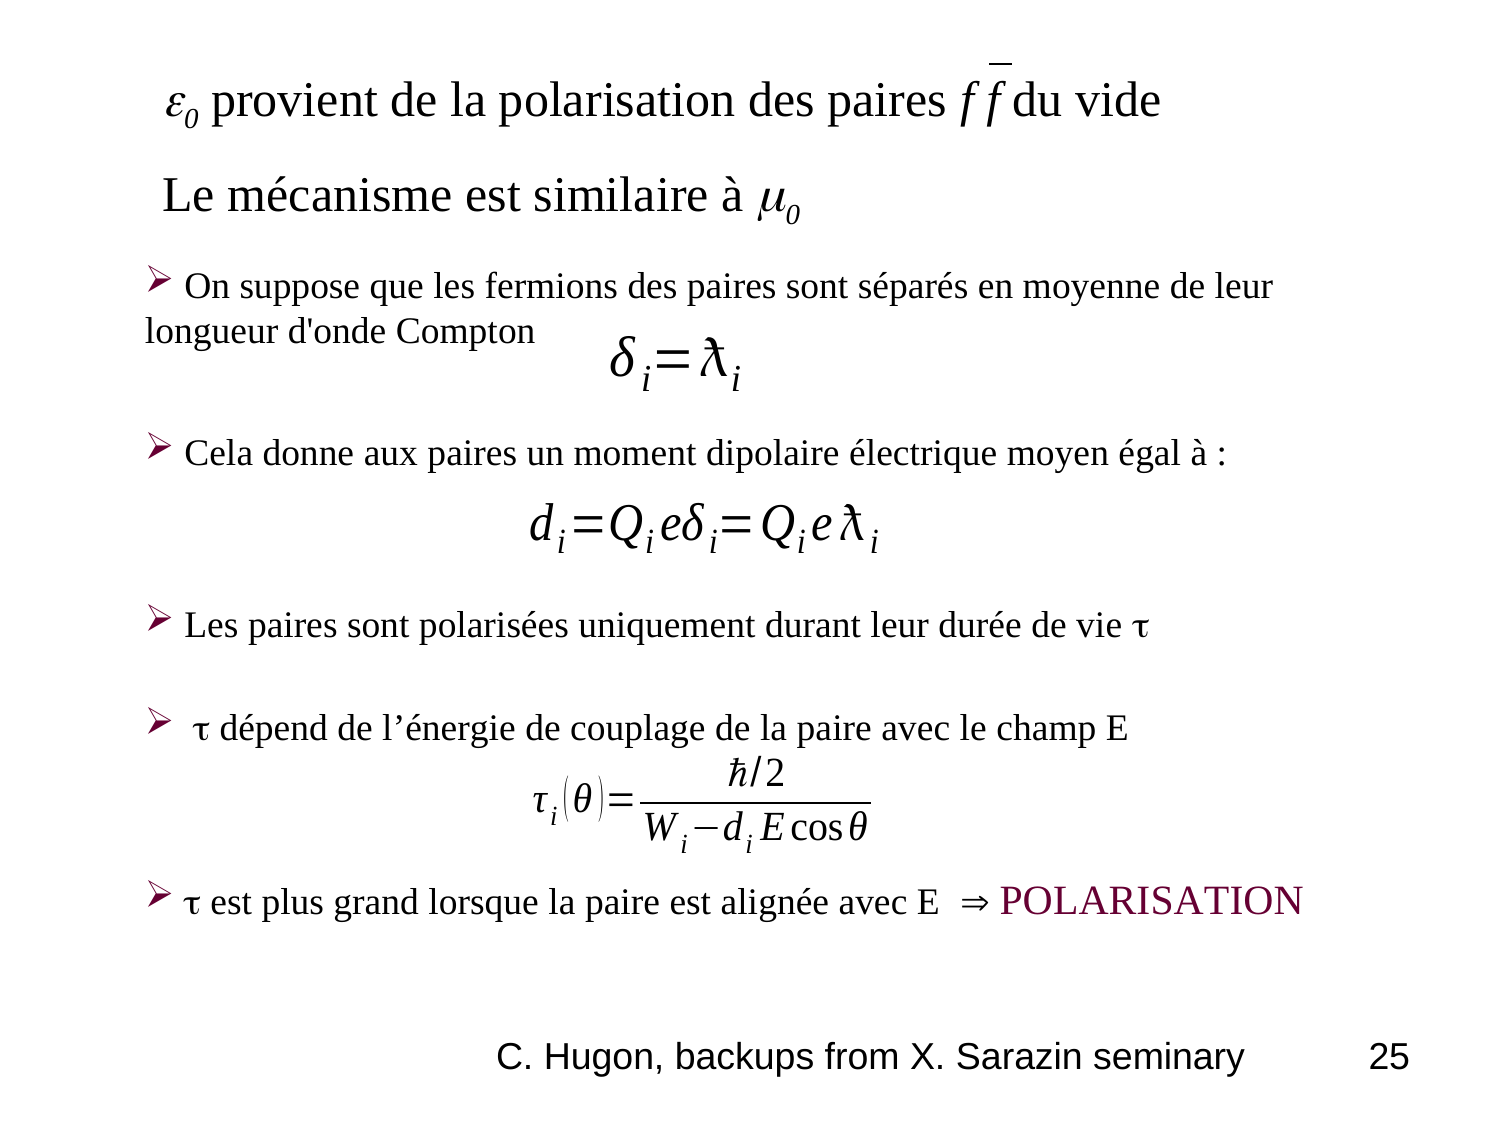

0 provient de la polarisation des paires f f du vide
Le mécanisme est similaire à 0
 On suppose que les fermions des paires sont séparés en moyenne de leur longueur d'onde Compton
 Cela donne aux paires un moment dipolaire électrique moyen égal à :
 Les paires sont polarisées uniquement durant leur durée de vie 
 dépend de l’énergie de couplage de la paire avec le champ E
  est plus grand lorsque la paire est alignée avec E  POLARISATION
C. Hugon, backups from X. Sarazin seminary
25